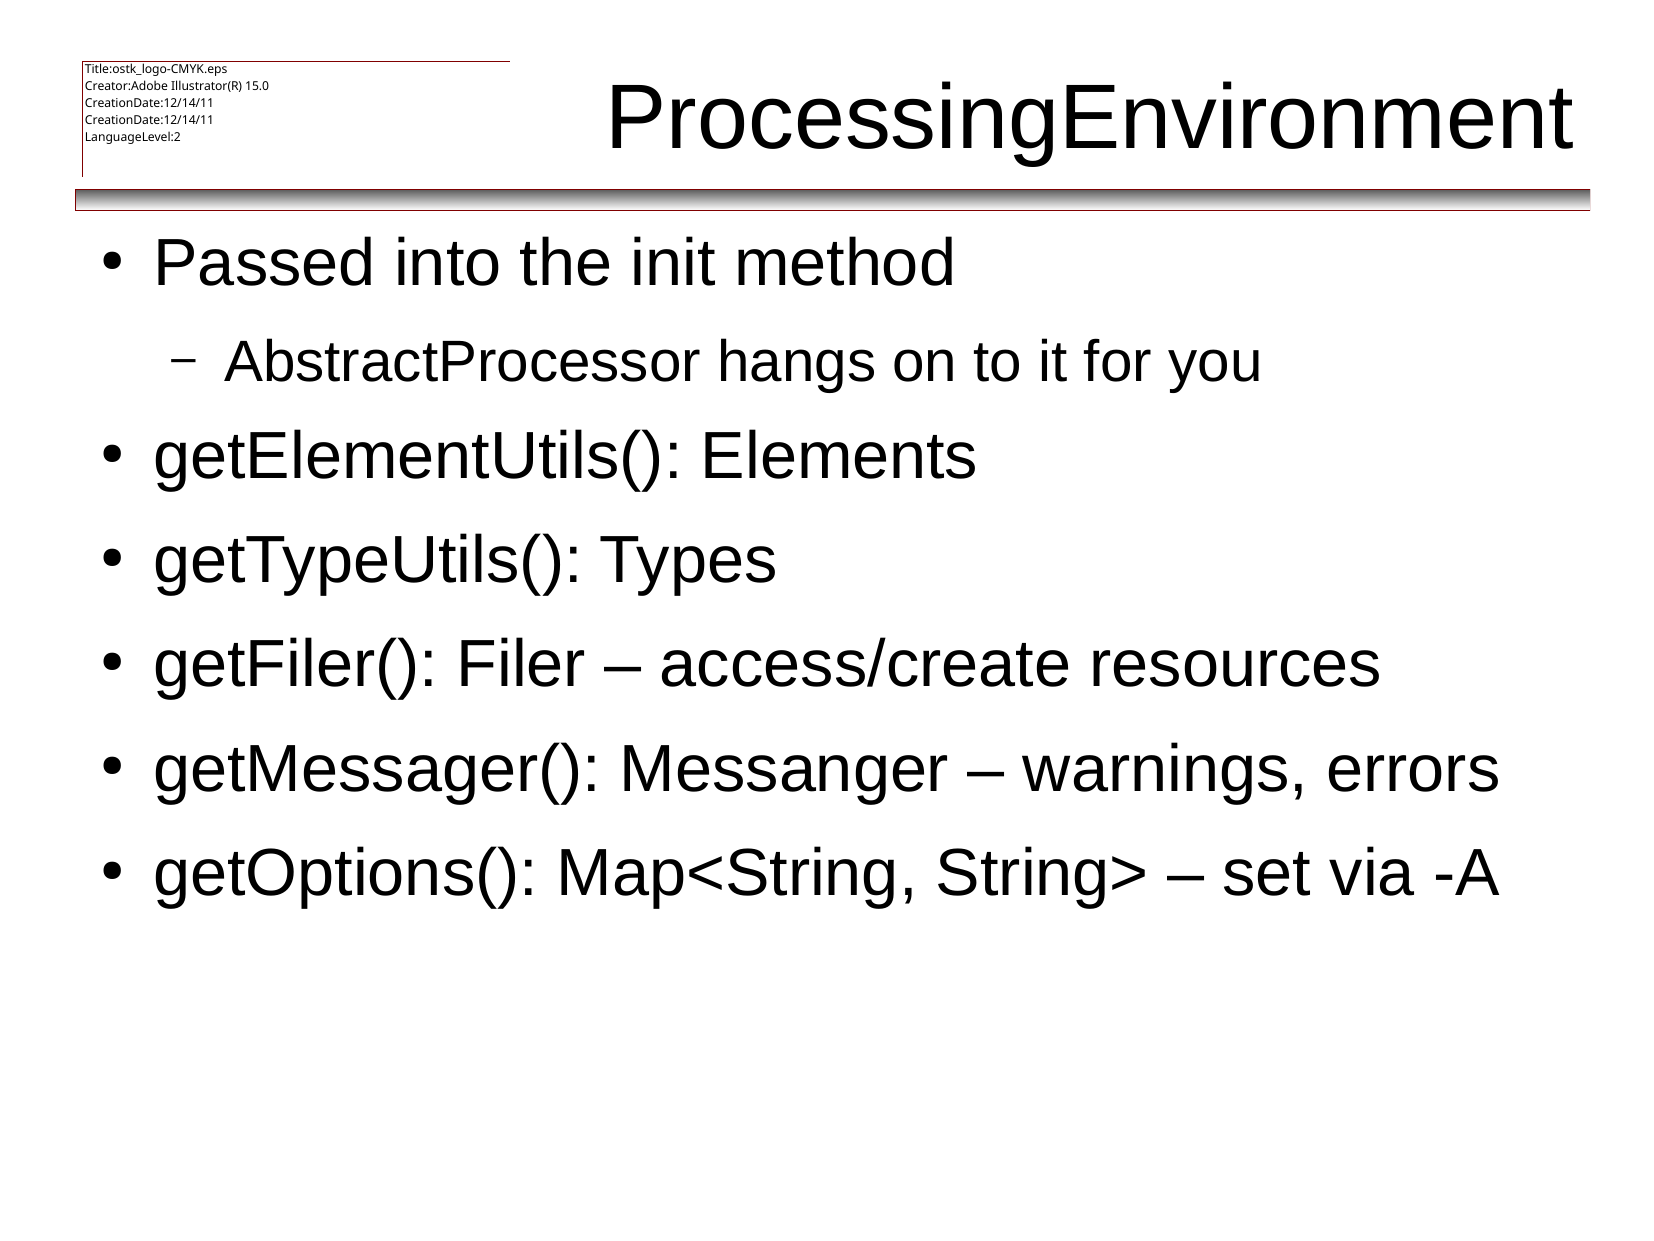

# ProcessingEnvironment
Passed into the init method
AbstractProcessor hangs on to it for you
getElementUtils(): Elements
getTypeUtils(): Types
getFiler(): Filer – access/create resources
getMessager(): Messanger – warnings, errors
getOptions(): Map<String, String> – set via -A